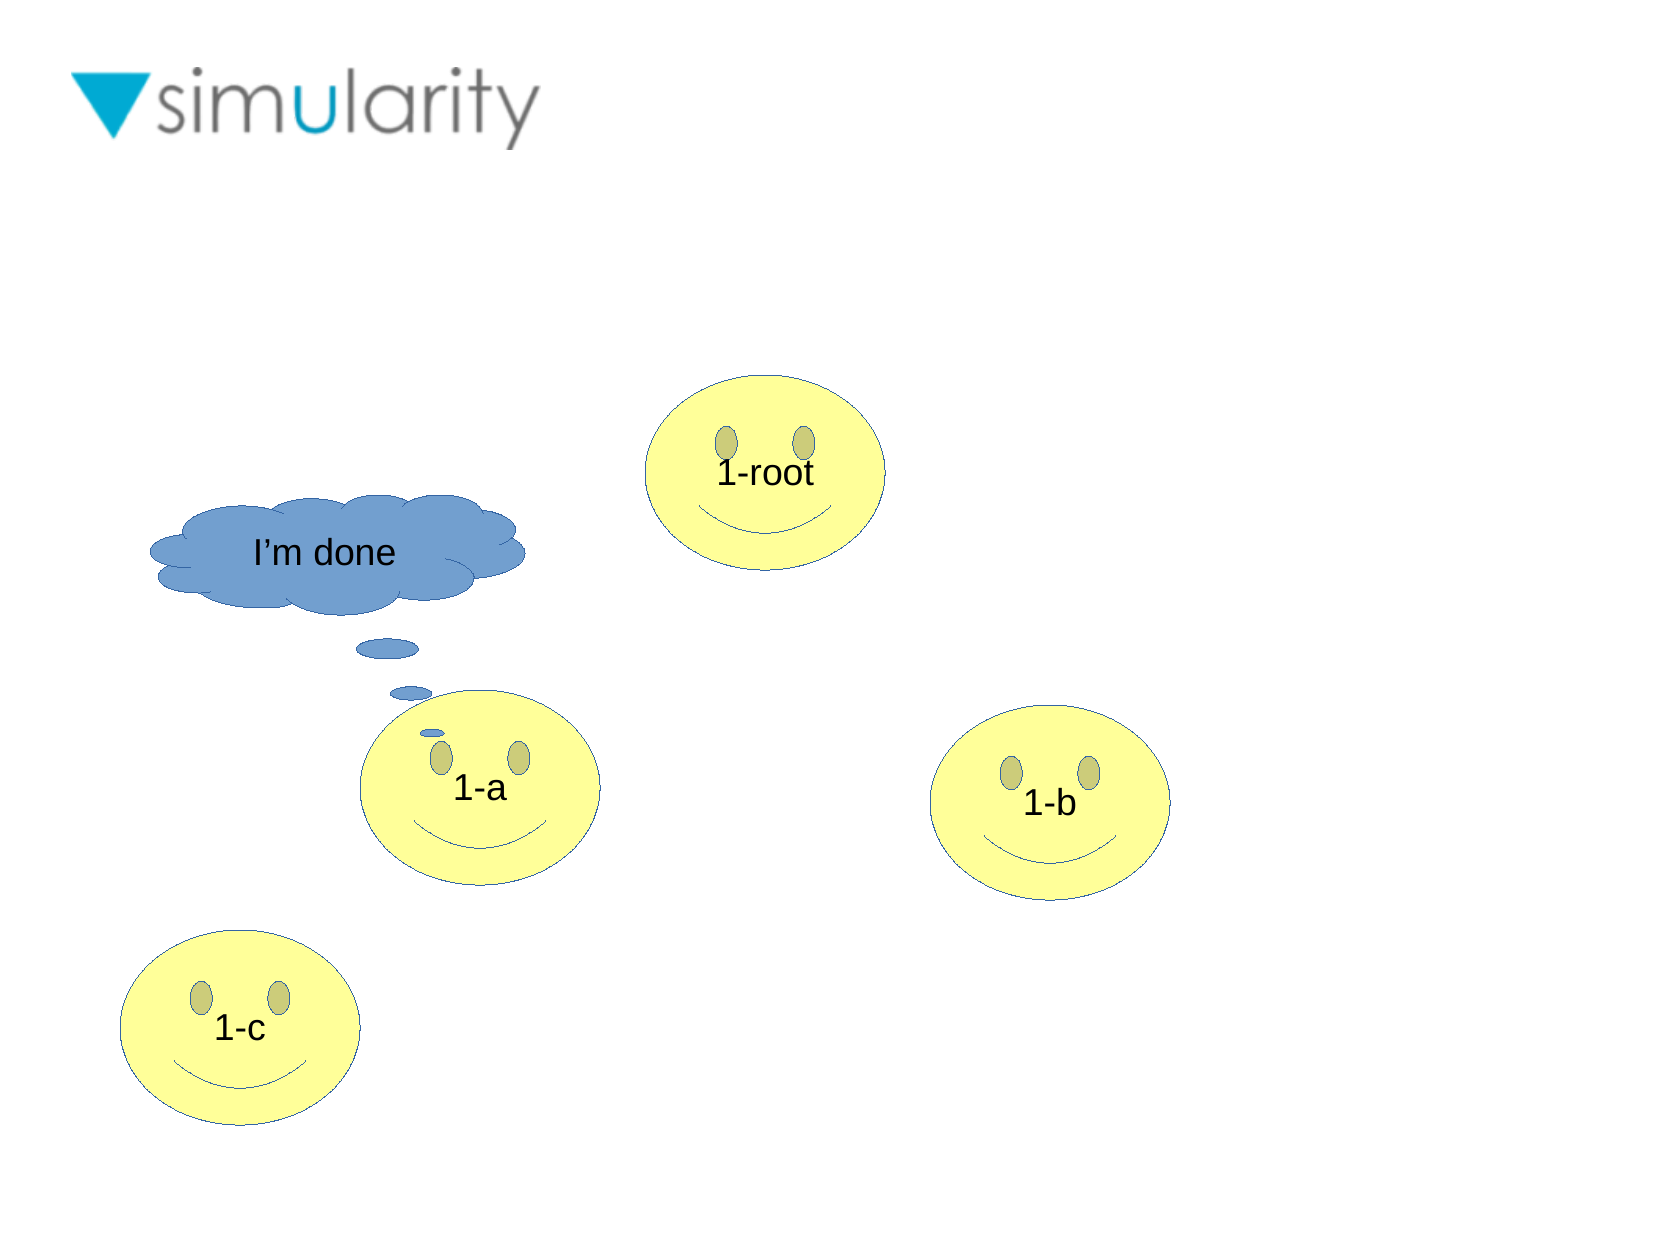

#
1-root
I’m done
1-a
1-b
1-c